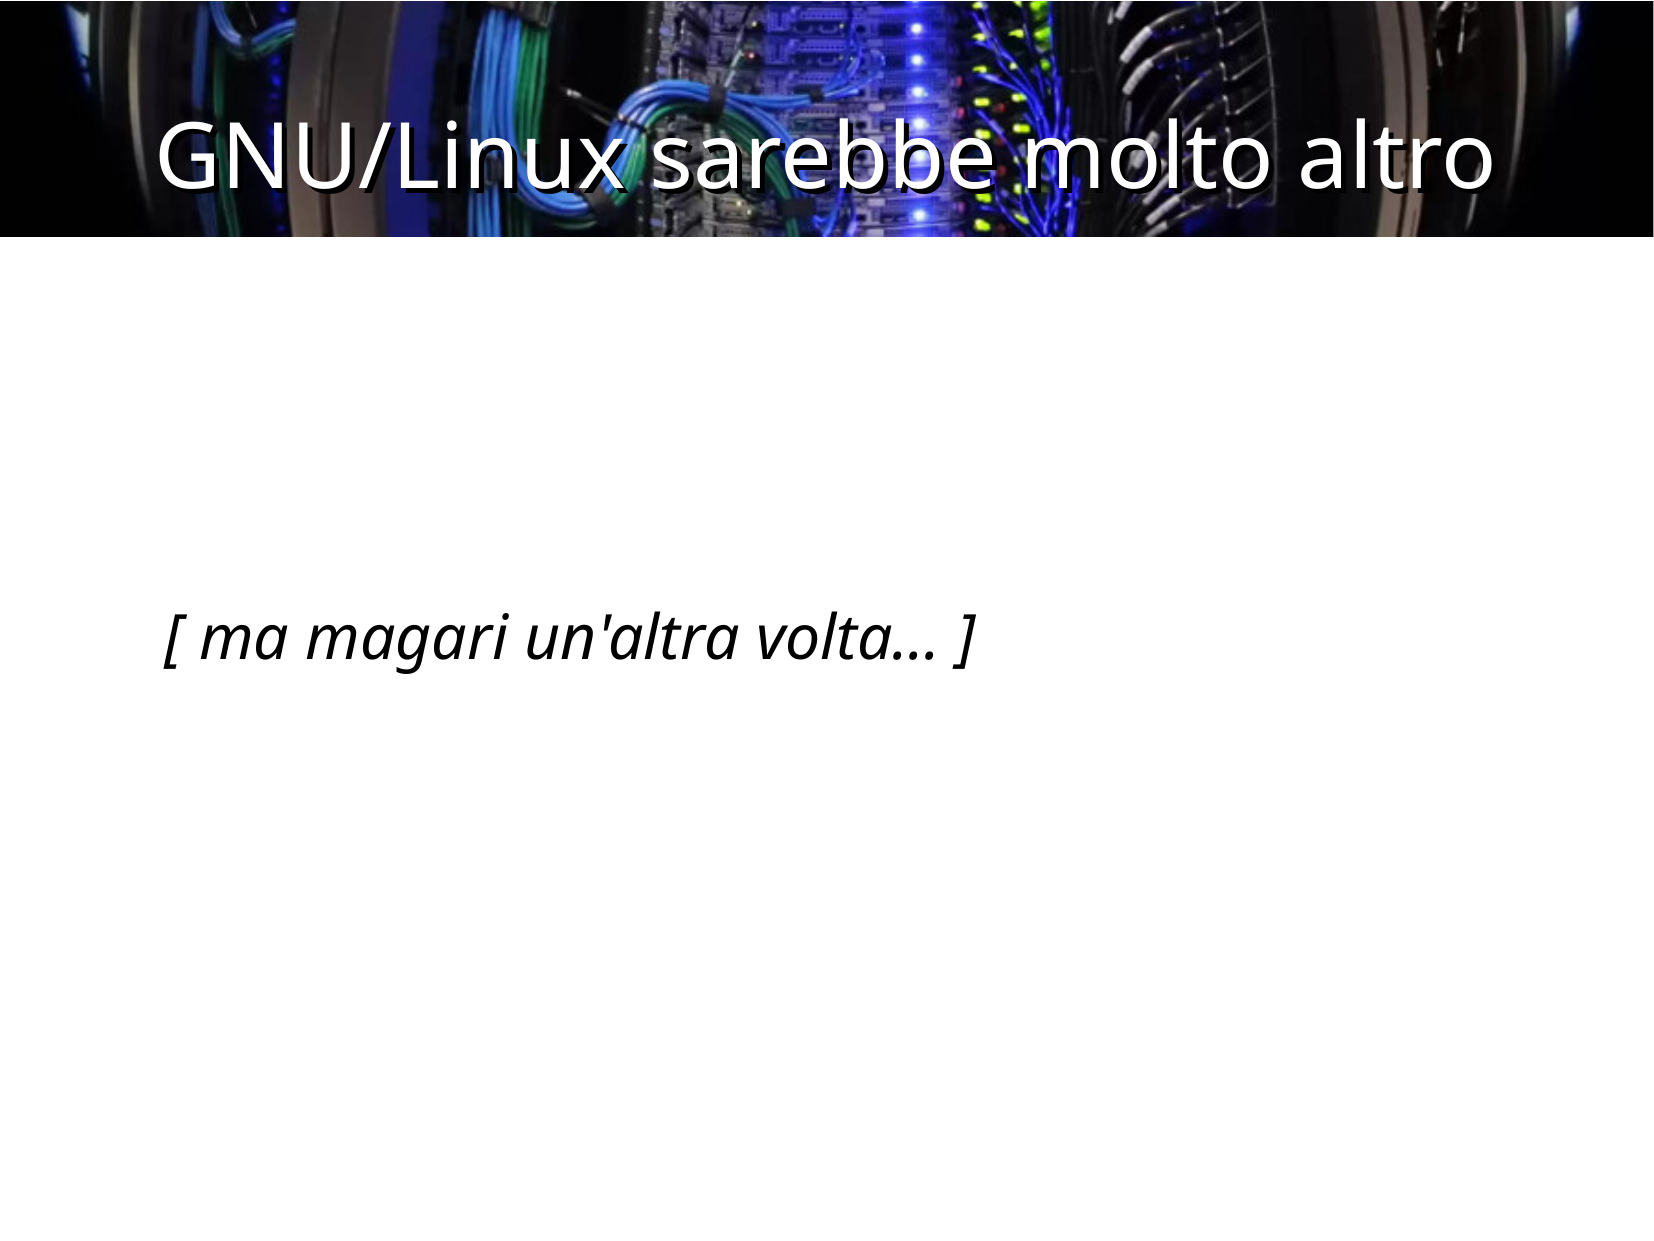

# GNU/Linux sarebbe molto altro
[ ma magari un'altra volta... ]